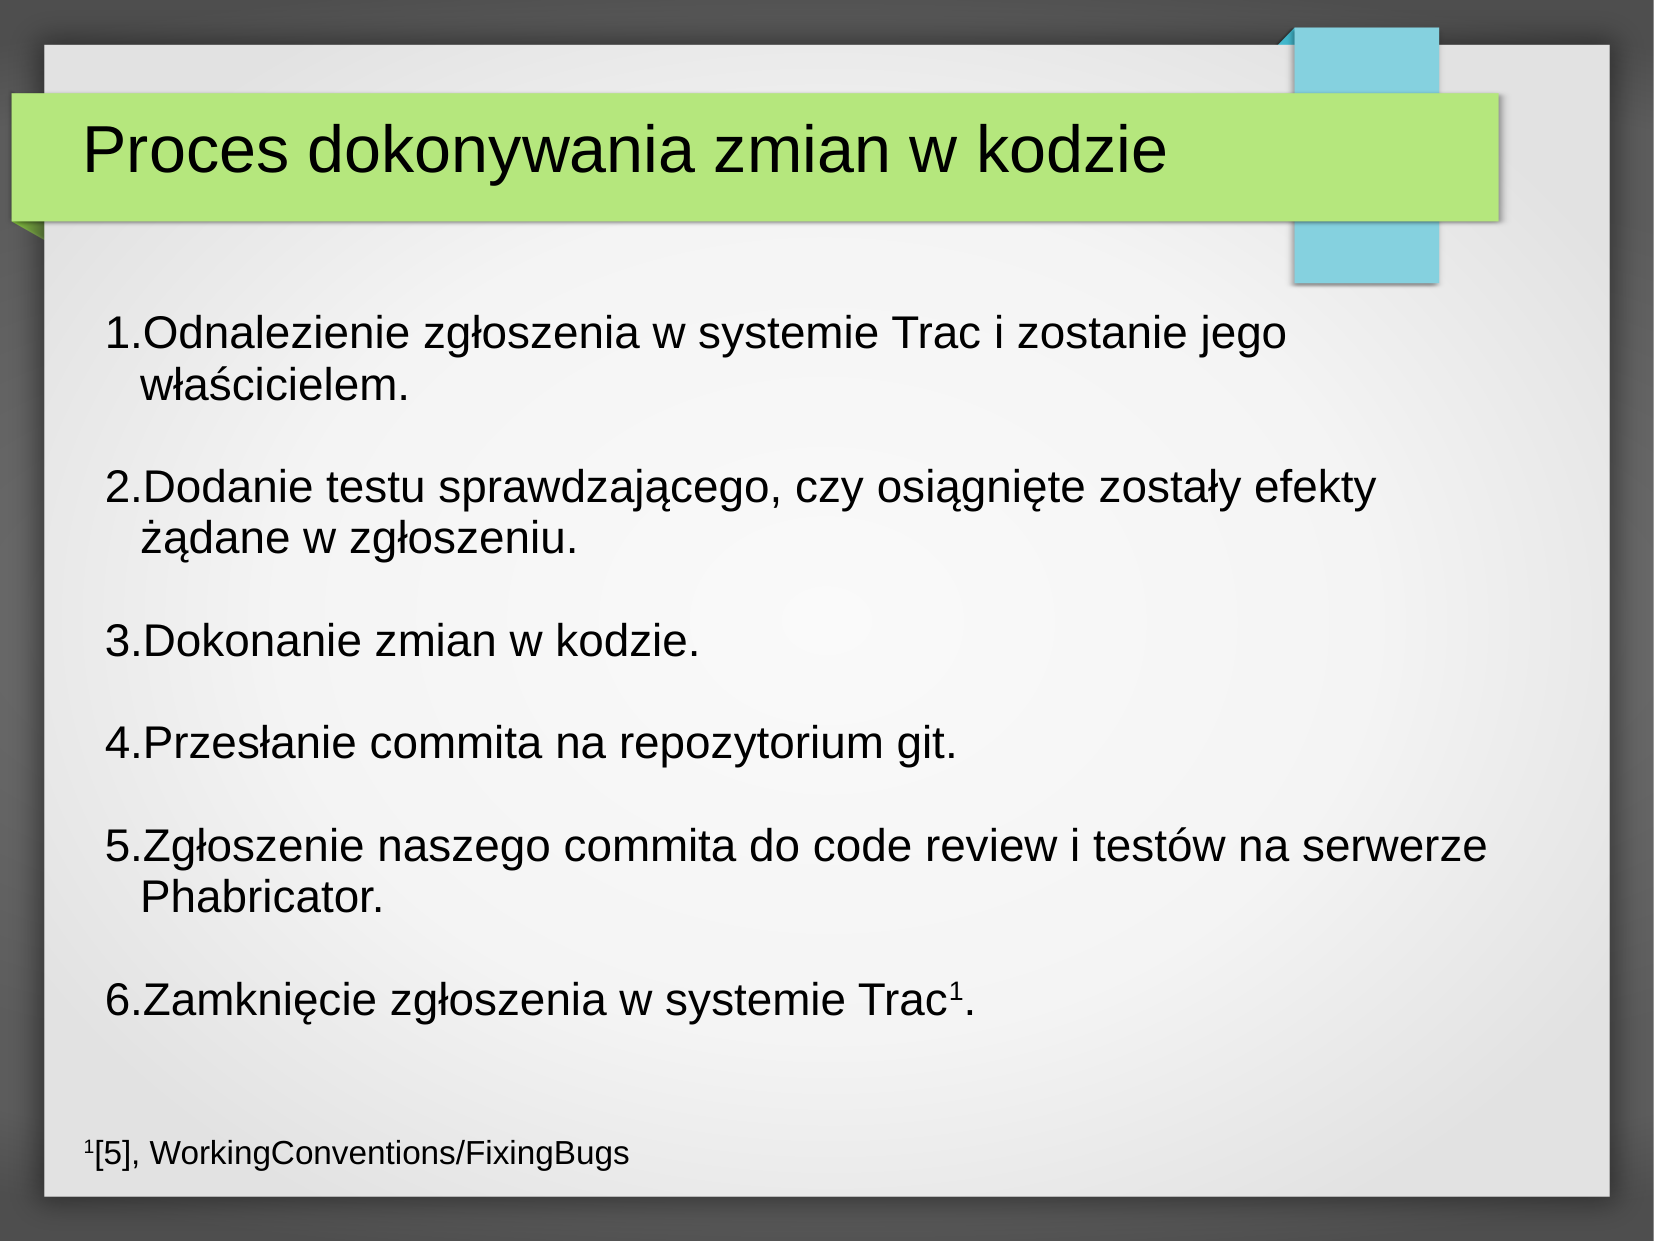

# Proces dokonywania zmian w kodzie
Odnalezienie zgłoszenia w systemie Trac i zostanie jego właścicielem.
Dodanie testu sprawdzającego, czy osiągnięte zostały efekty żądane w zgłoszeniu.
Dokonanie zmian w kodzie.
Przesłanie commita na repozytorium git.
Zgłoszenie naszego commita do code review i testów na serwerze Phabricator.
Zamknięcie zgłoszenia w systemie Trac1.
1[5], WorkingConventions/FixingBugs